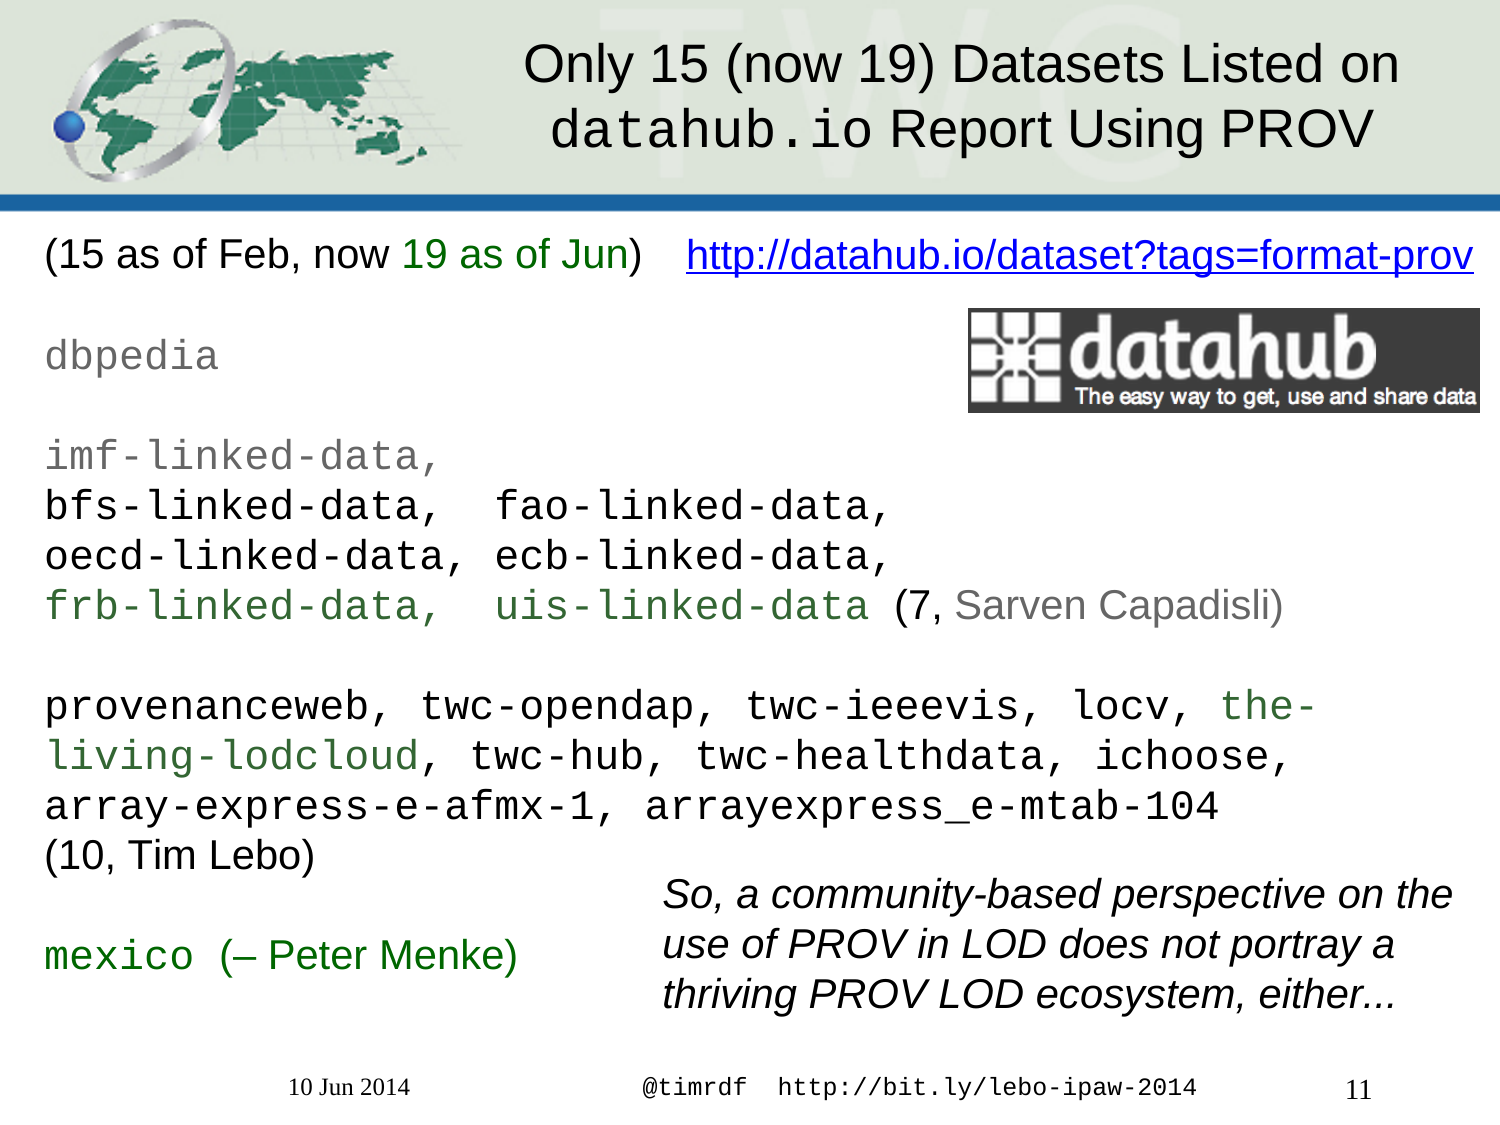

# Only 15 (now 19) Datasets Listed on datahub.io Report Using PROV
(15 as of Feb, now 19 as of Jun)
dbpedia
imf-linked-data,
bfs-linked-data, fao-linked-data,
oecd-linked-data, ecb-linked-data,
frb-linked-data, uis-linked-data (7, Sarven Capadisli)
provenanceweb, twc-opendap, twc-ieeevis, locv, the-living-lodcloud, twc-hub, twc-healthdata, ichoose, array-express-e-afmx-1, arrayexpress_e-mtab-104
(10, Tim Lebo)
mexico (– Peter Menke)
http://datahub.io/dataset?tags=format-prov
So, a community-based perspective on the use of PROV in LOD does not portray a thriving PROV LOD ecosystem, either...
10 Jun 2014
@timrdf http://bit.ly/lebo-ipaw-2014
11